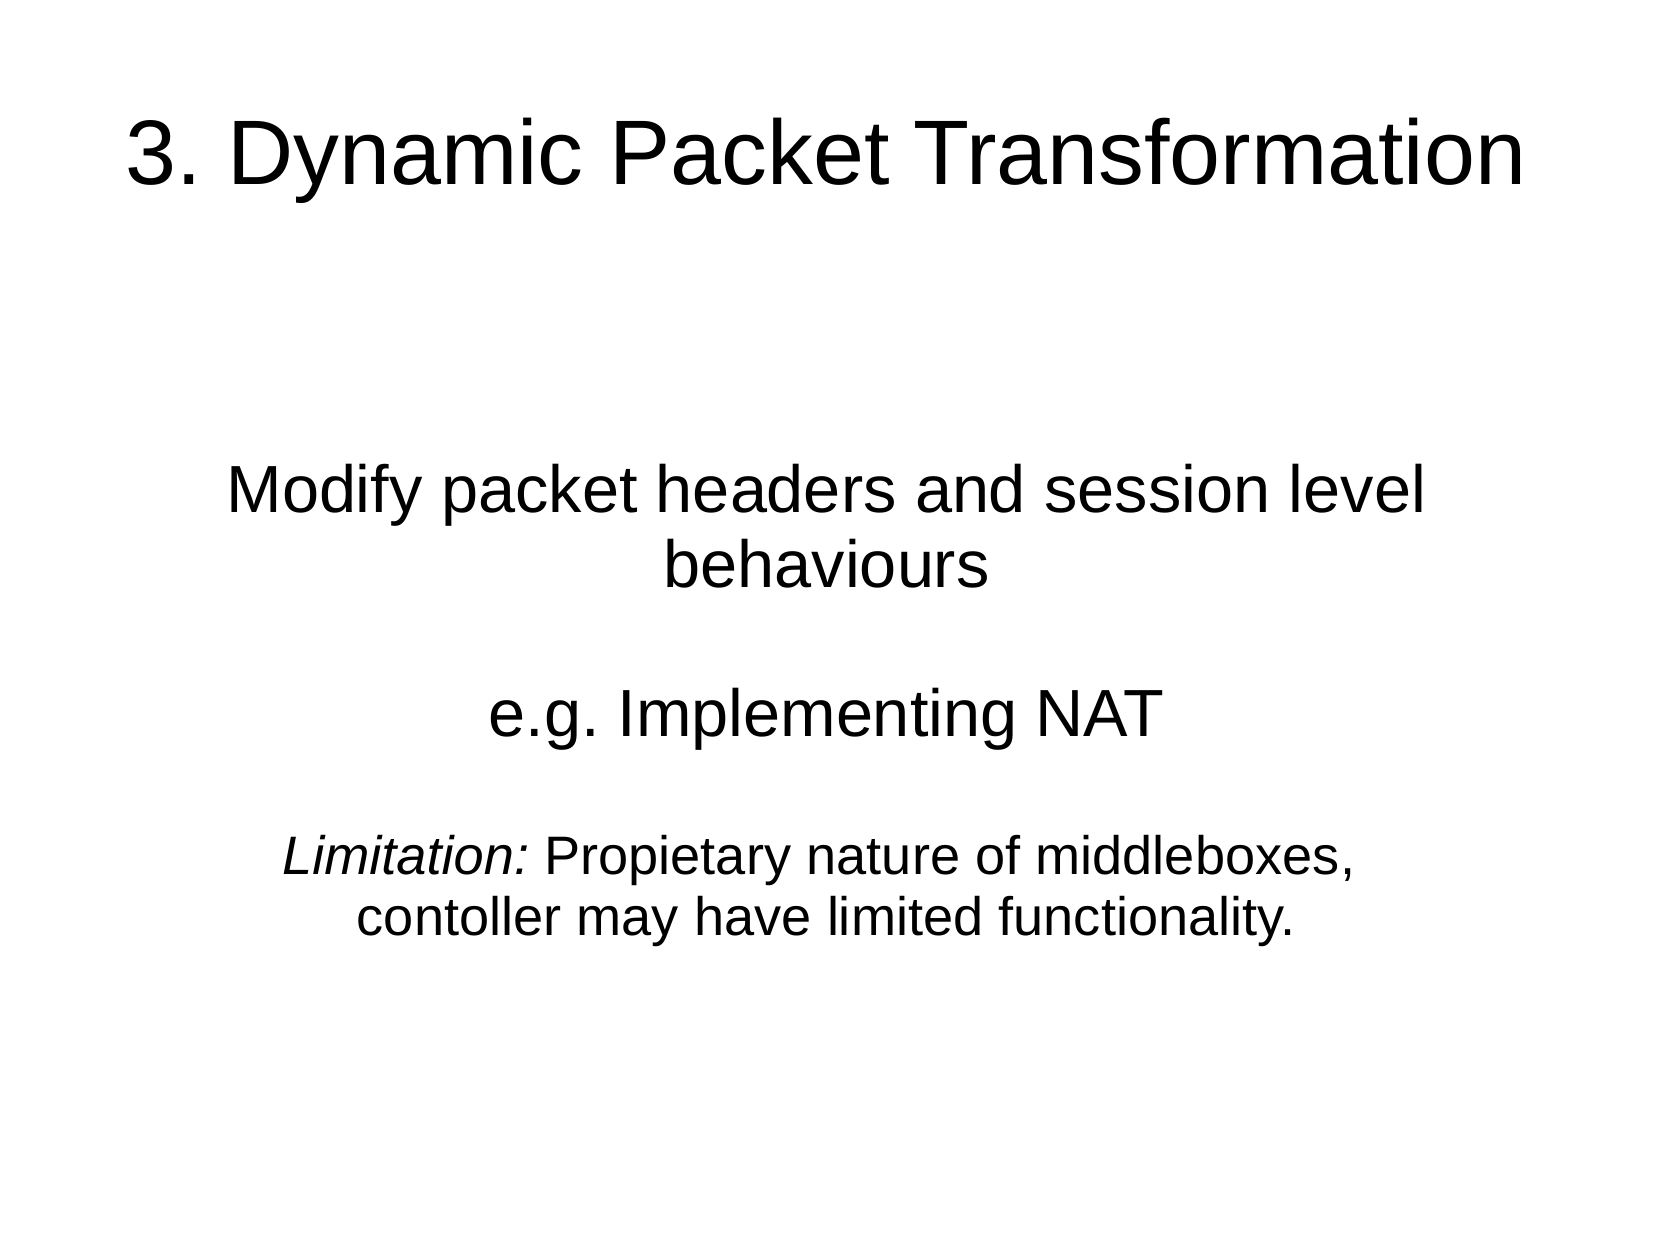

# 3. Dynamic Packet Transformation
Modify packet headers and session level behaviours
e.g. Implementing NAT
Limitation: Propietary nature of middleboxes,
contoller may have limited functionality.